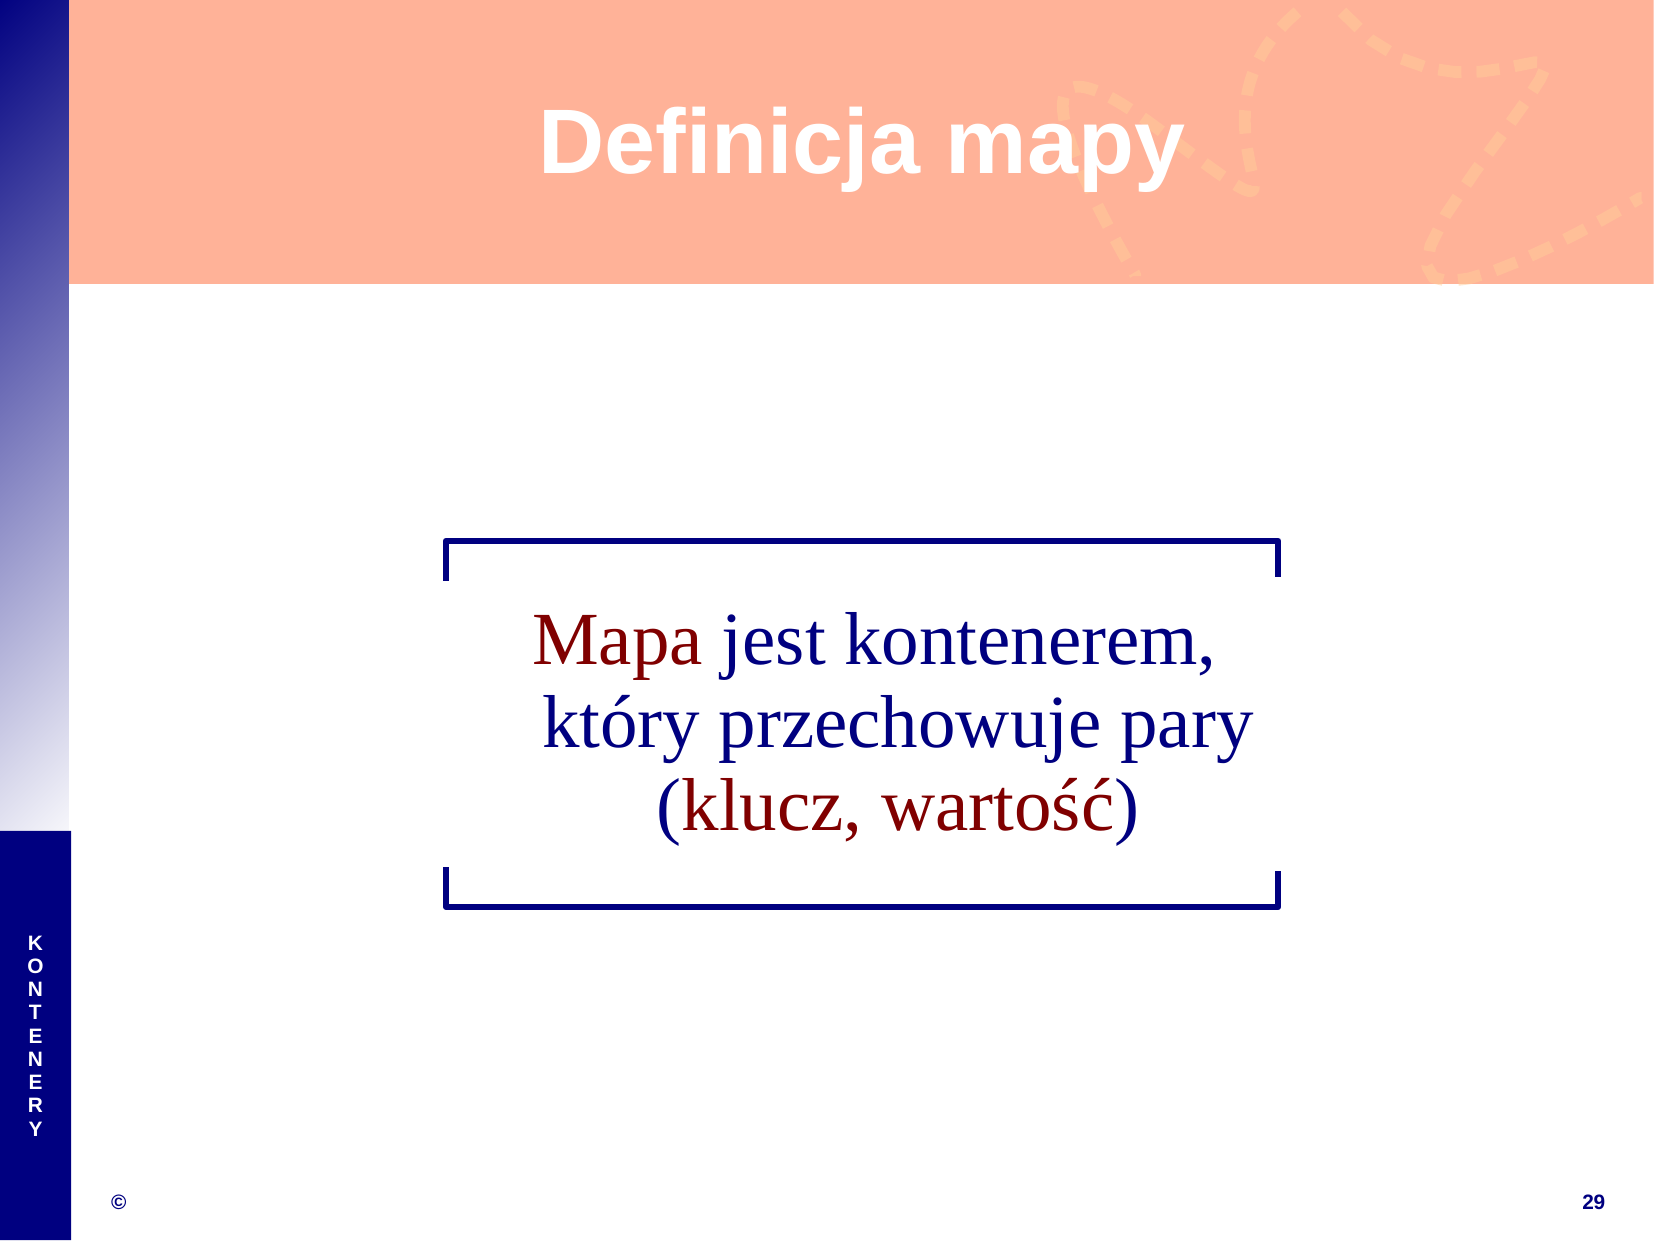

# Definicja mapy
Mapa jest kontenerem, który przechowuje pary (klucz, wartość)
K
O
N
T
E
N
E
R
Y